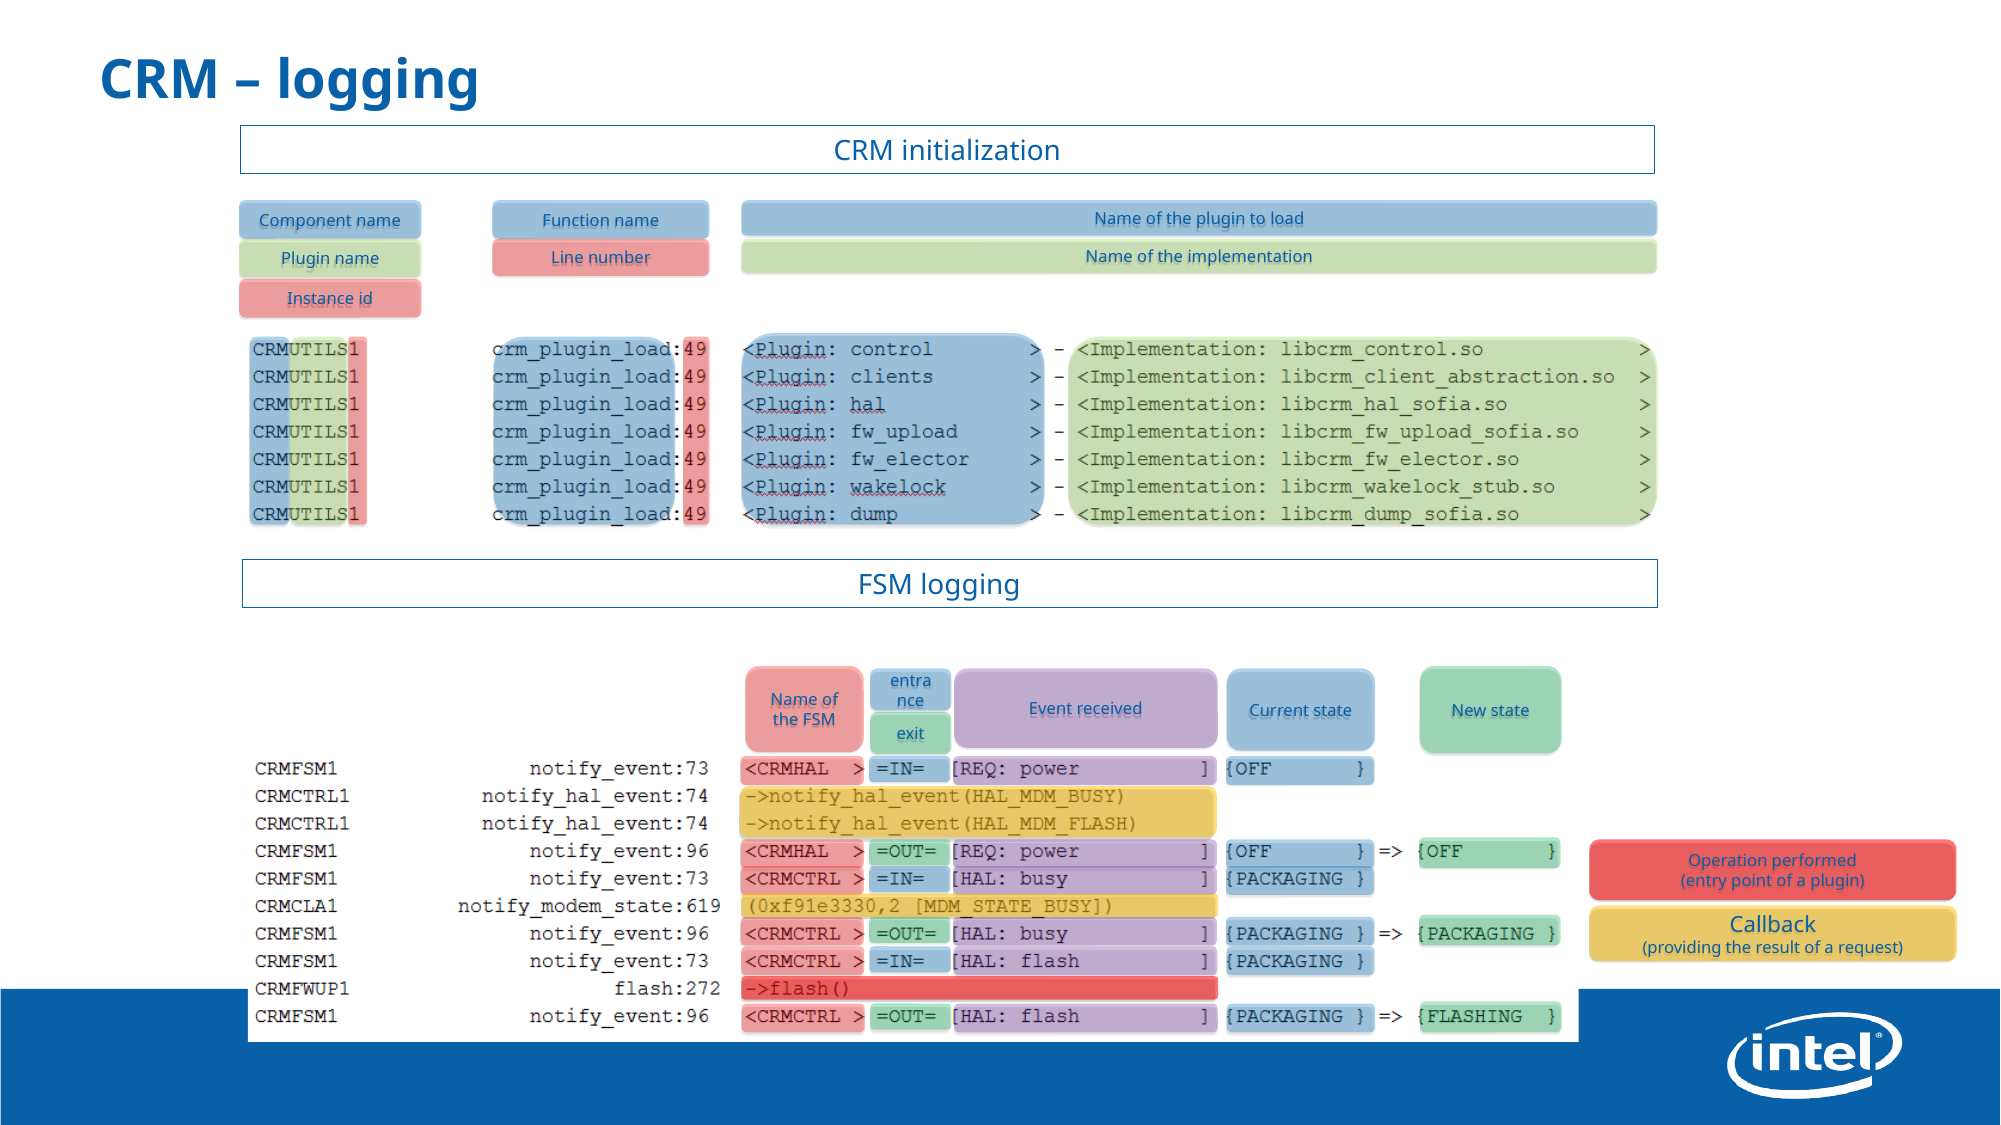

# CRM – logging
CRM initialization
Component name
Function name
Name of the plugin to load
Plugin name
Line number
Name of the implementation
Instance id
FSM logging
Name of the FSM
New state
entrance
Event received
Current state
exit
Operation performed
(entry point of a plugin)
Callback
(providing the result of a request)